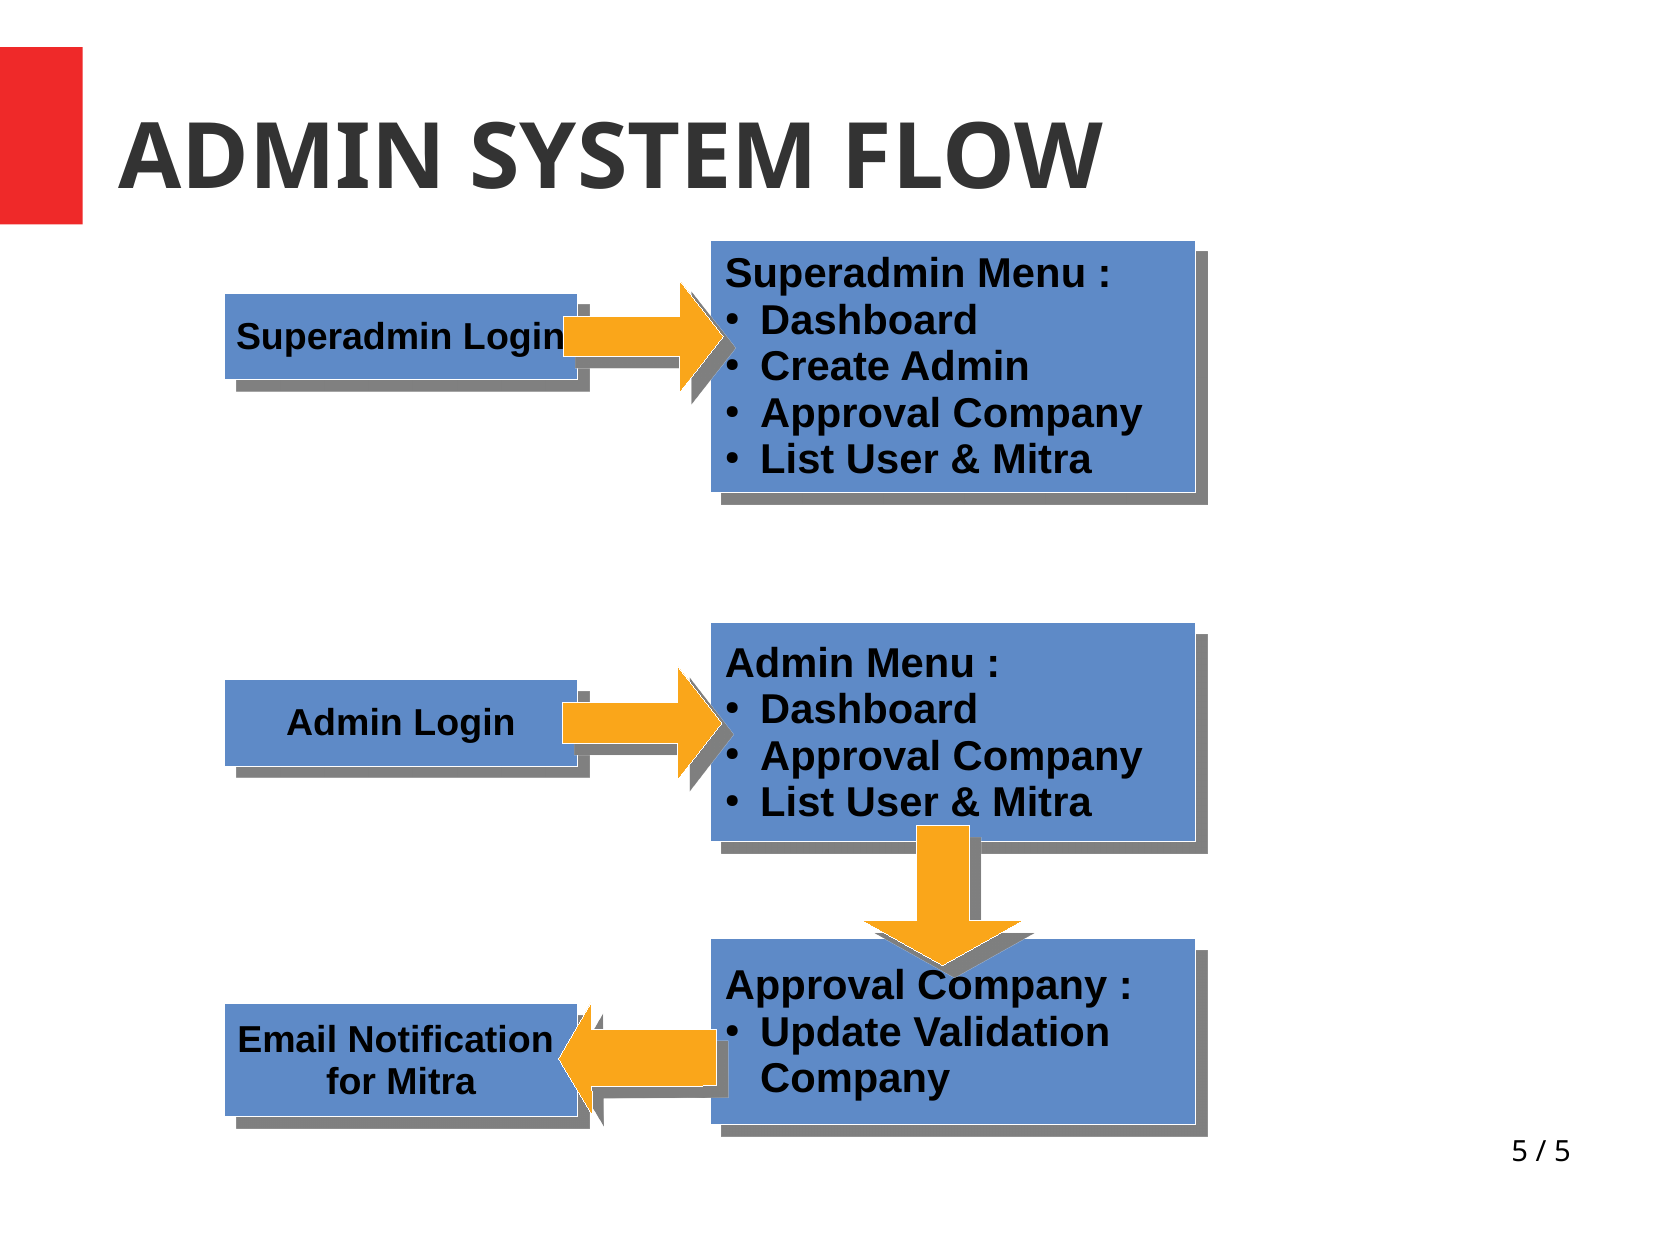

# ADMIN SYSTEM FLOW
Superadmin Menu :
Dashboard
Create Admin
Approval Company
List User & Mitra
Superadmin Login
Admin Menu :
Dashboard
Approval Company
List User & Mitra
Admin Login
Approval Company :
Update Validation
Company
Email Notification
for Mitra
5